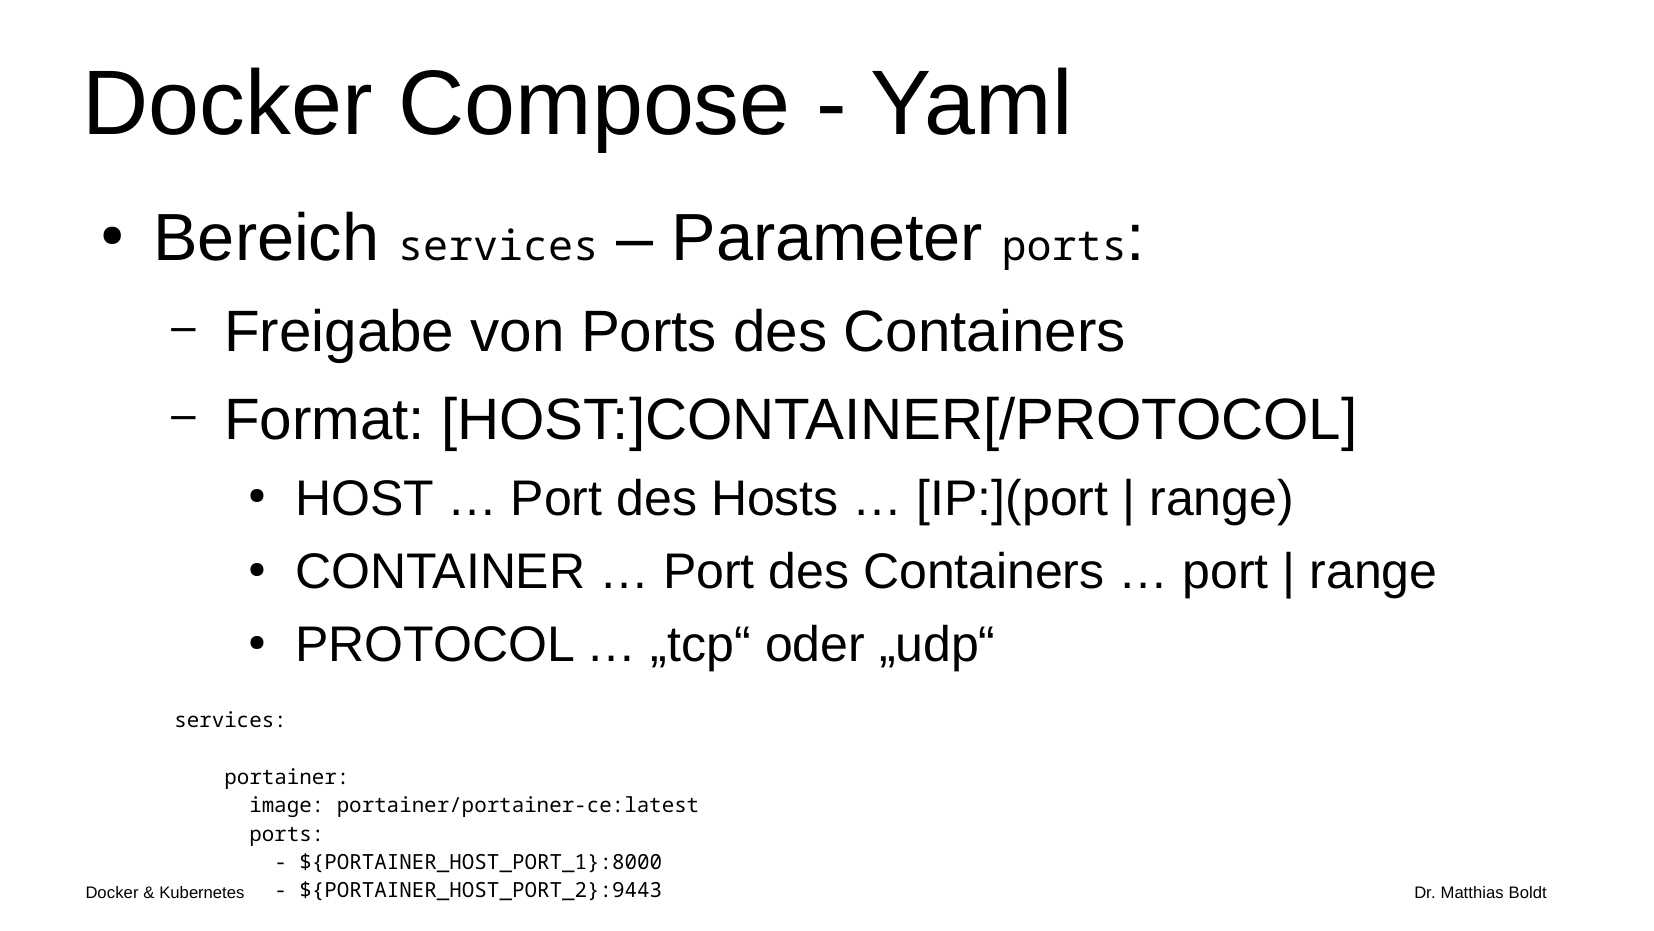

# Docker Compose - Yaml
Bereich services – Parameter ports:
Freigabe von Ports des Containers
Format: [HOST:]CONTAINER[/PROTOCOL]
HOST … Port des Hosts … [IP:](port | range)
CONTAINER … Port des Containers … port | range
PROTOCOL … „tcp“ oder „udp“
services:
 portainer:
 image: portainer/portainer-ce:latest
 ports:
 - ${PORTAINER_HOST_PORT_1}:8000
 - ${PORTAINER_HOST_PORT_2}:9443
Docker & Kubernetes																Dr. Matthias Boldt